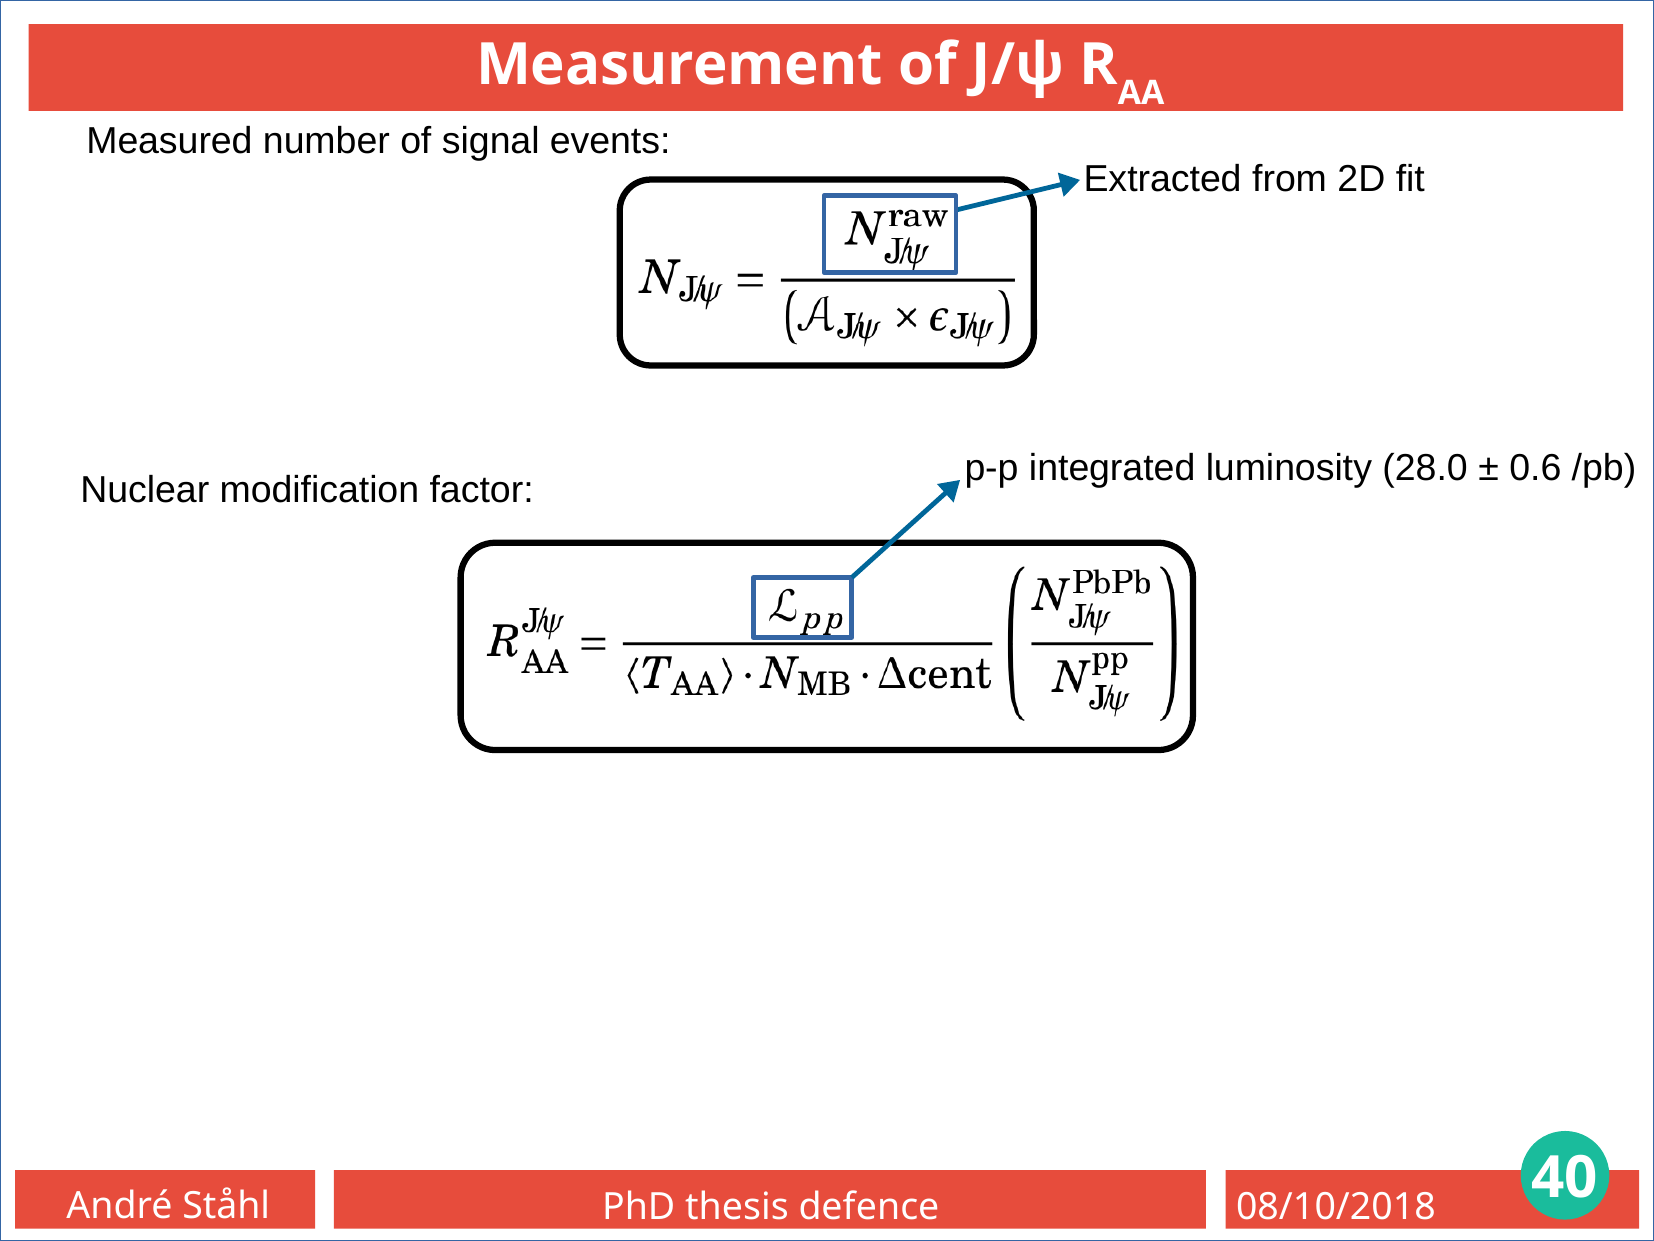

# Measurement of J/ψ RAA
Measured number of signal events:
Extracted from 2D fit
p-p integrated luminosity (28.0 ± 0.6 /pb)
Nuclear modification factor:
40
08/10/2018